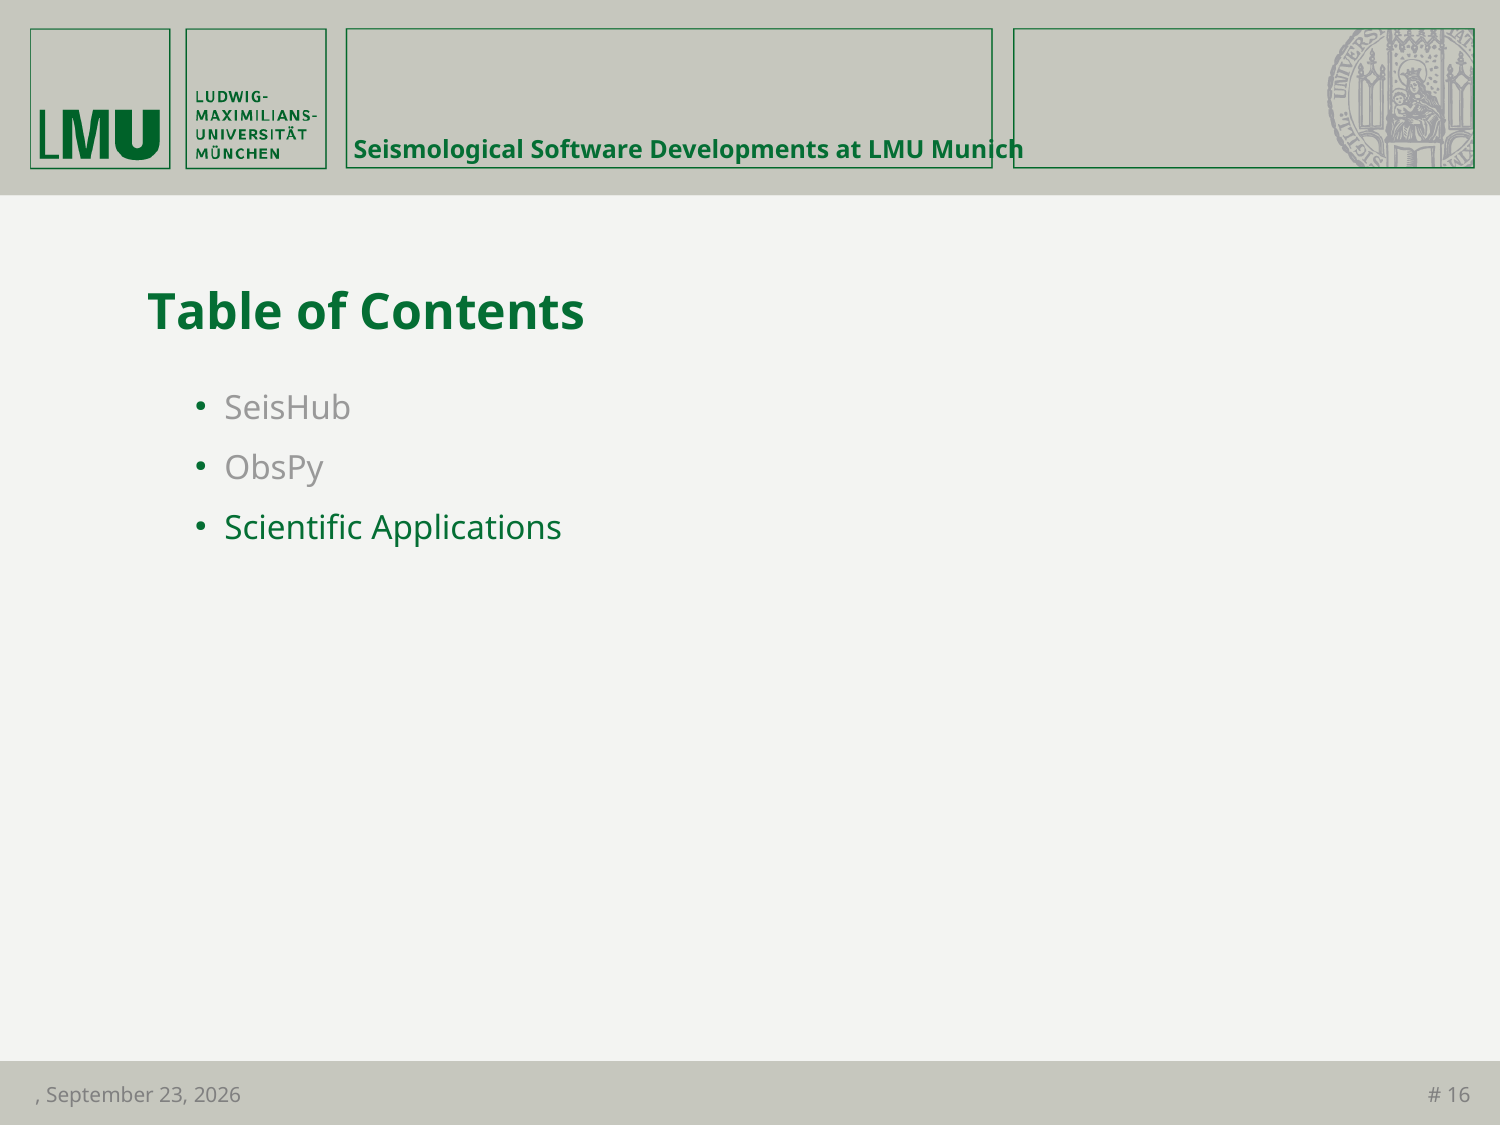

# Table of Contents
SeisHub
ObsPy
Scientific Applications
16